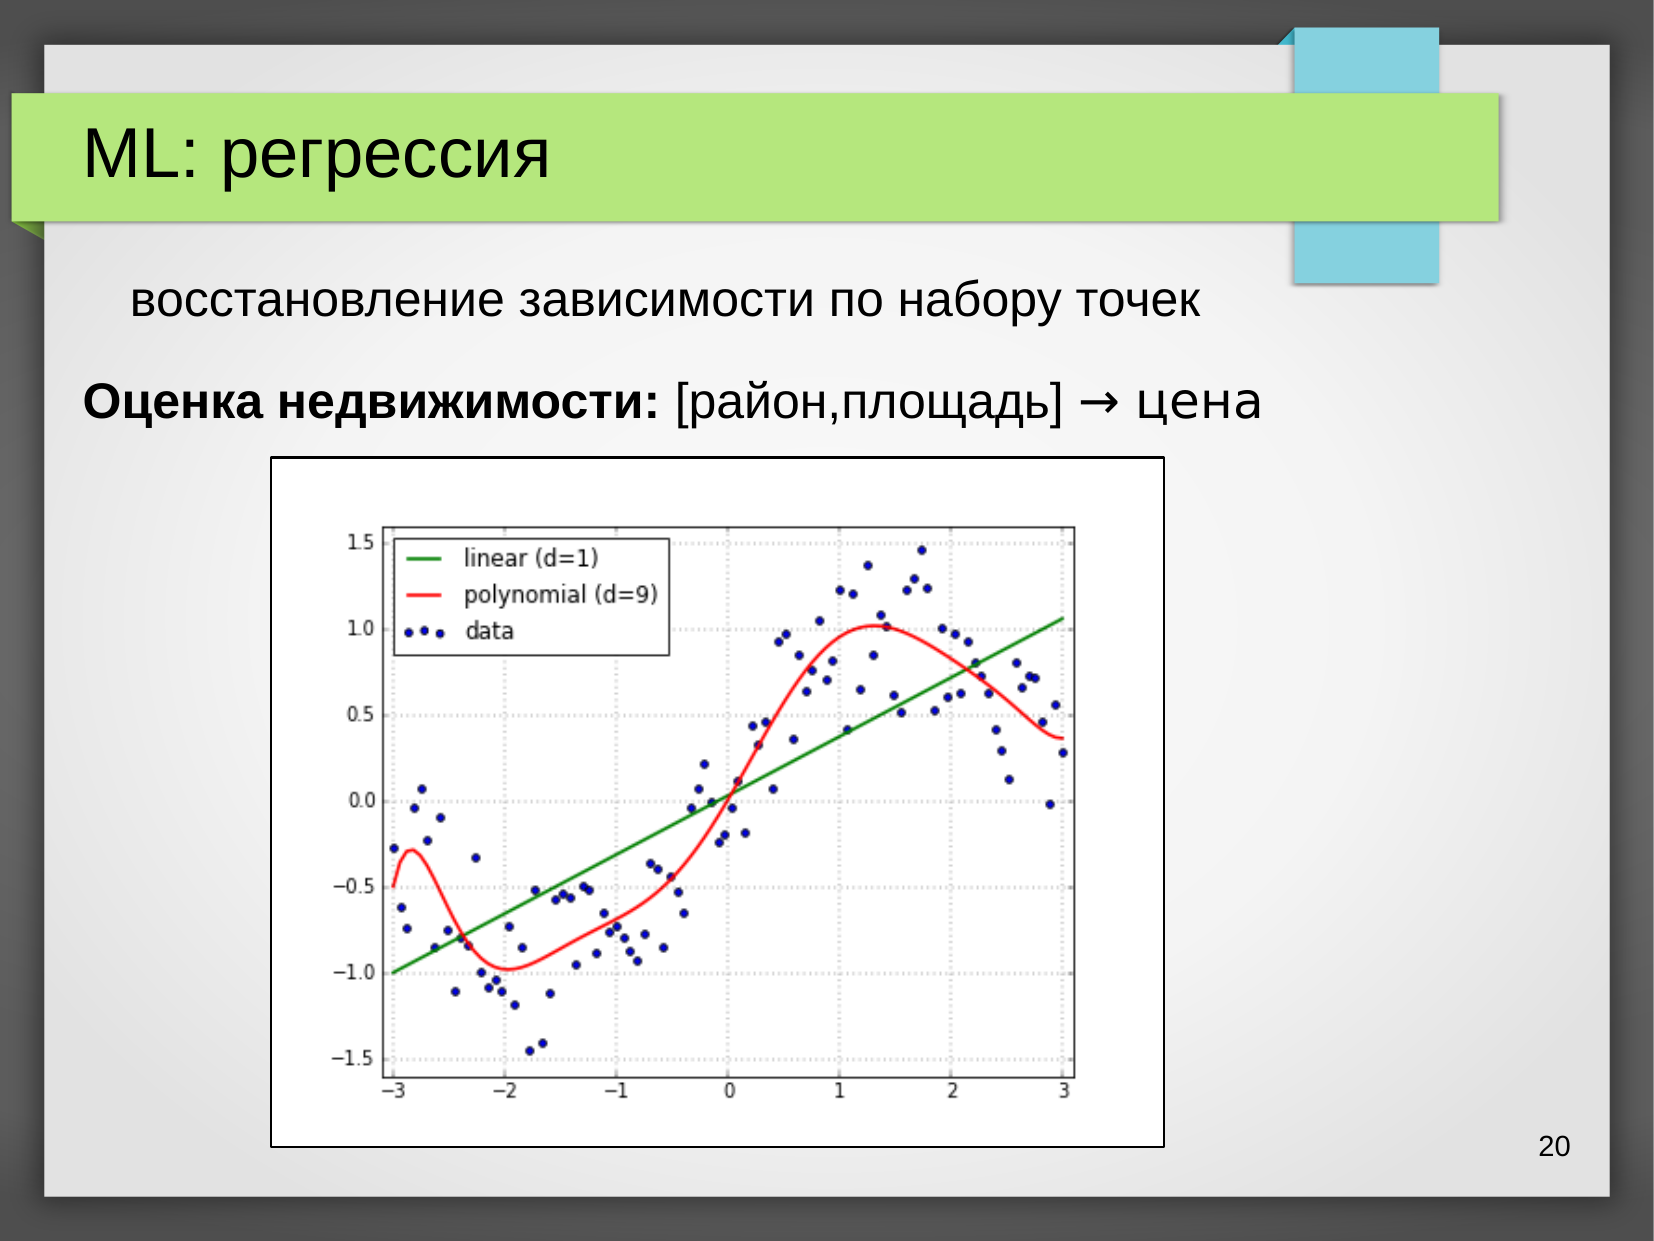

# ML: регрессия
восстановление зависимости по набору точек
Оценка недвижимости: [район,площадь] → цена
20